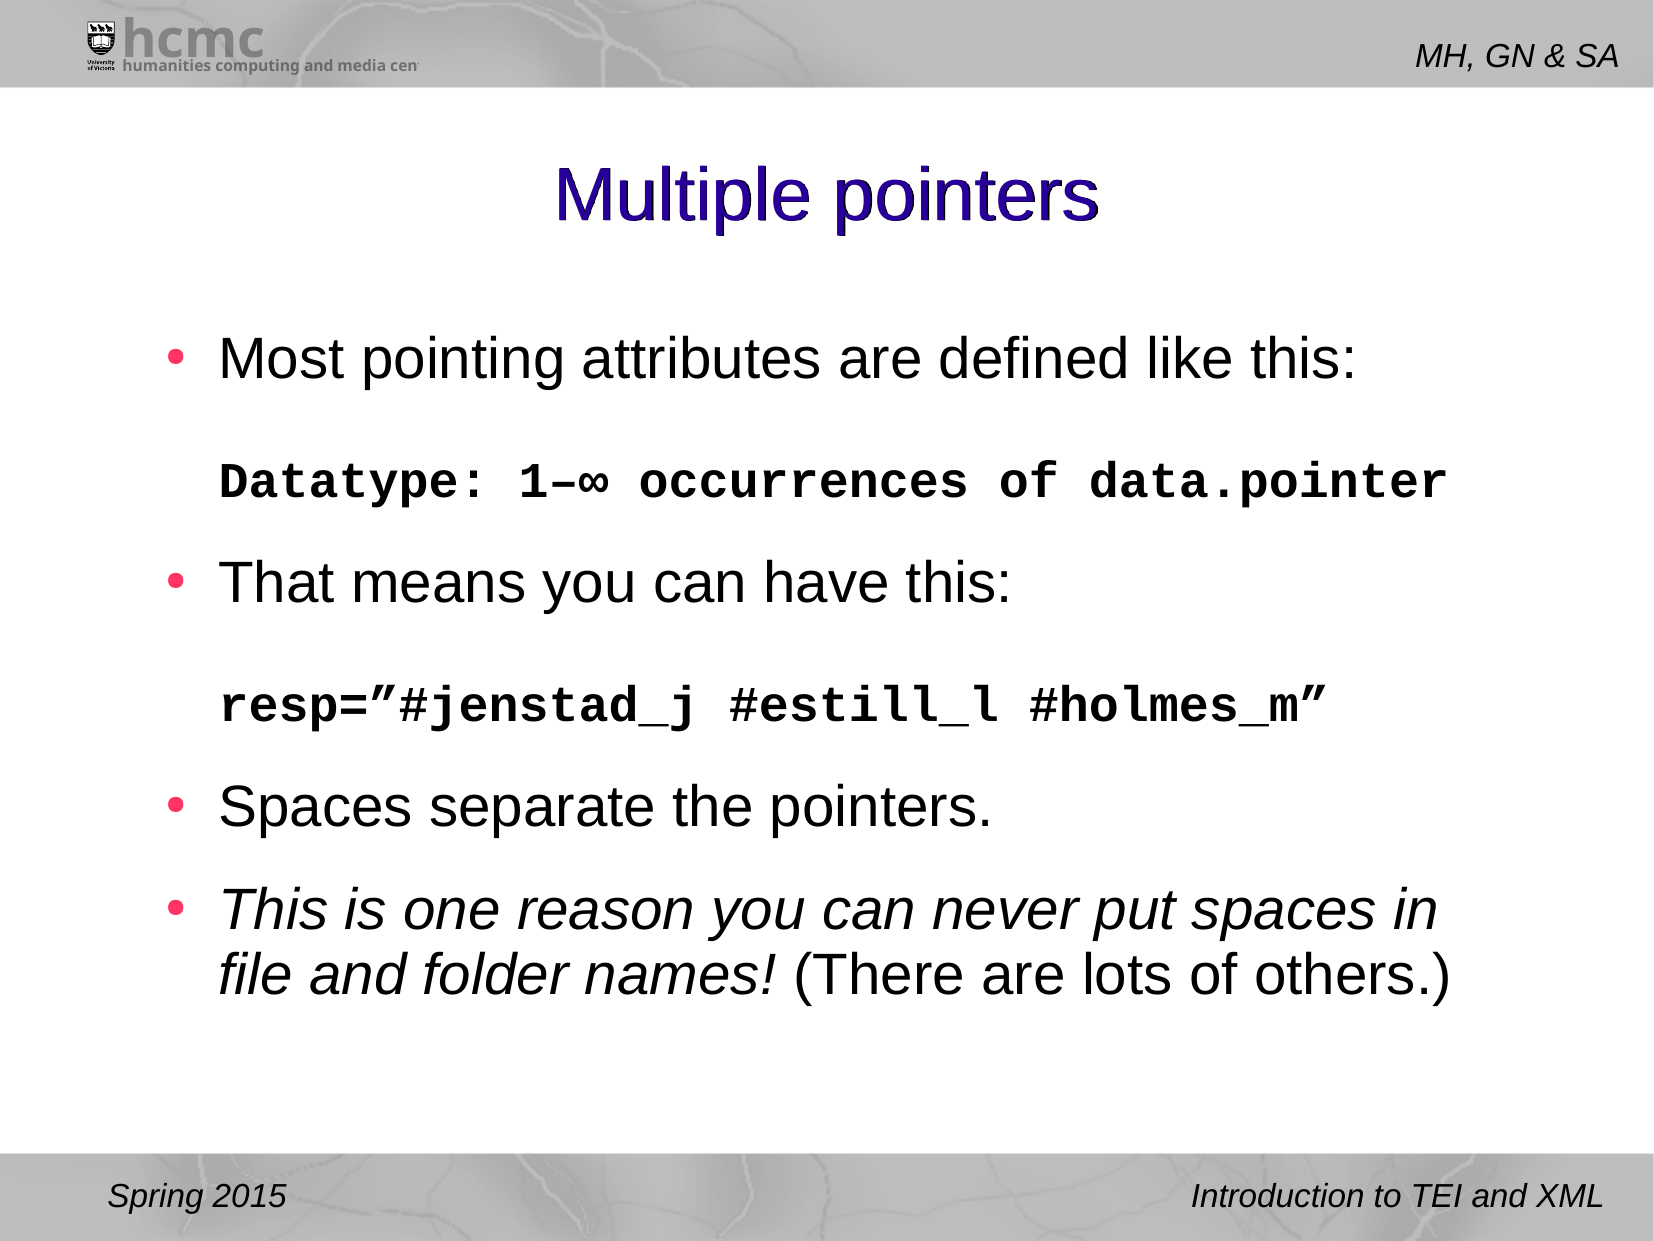

# Multiple pointers
Most pointing attributes are defined like this:
Datatype: 1–∞ occurrences of data.pointer
That means you can have this:
resp=”#jenstad_j #estill_l #holmes_m”
Spaces separate the pointers.
This is one reason you can never put spaces in file and folder names! (There are lots of others.)